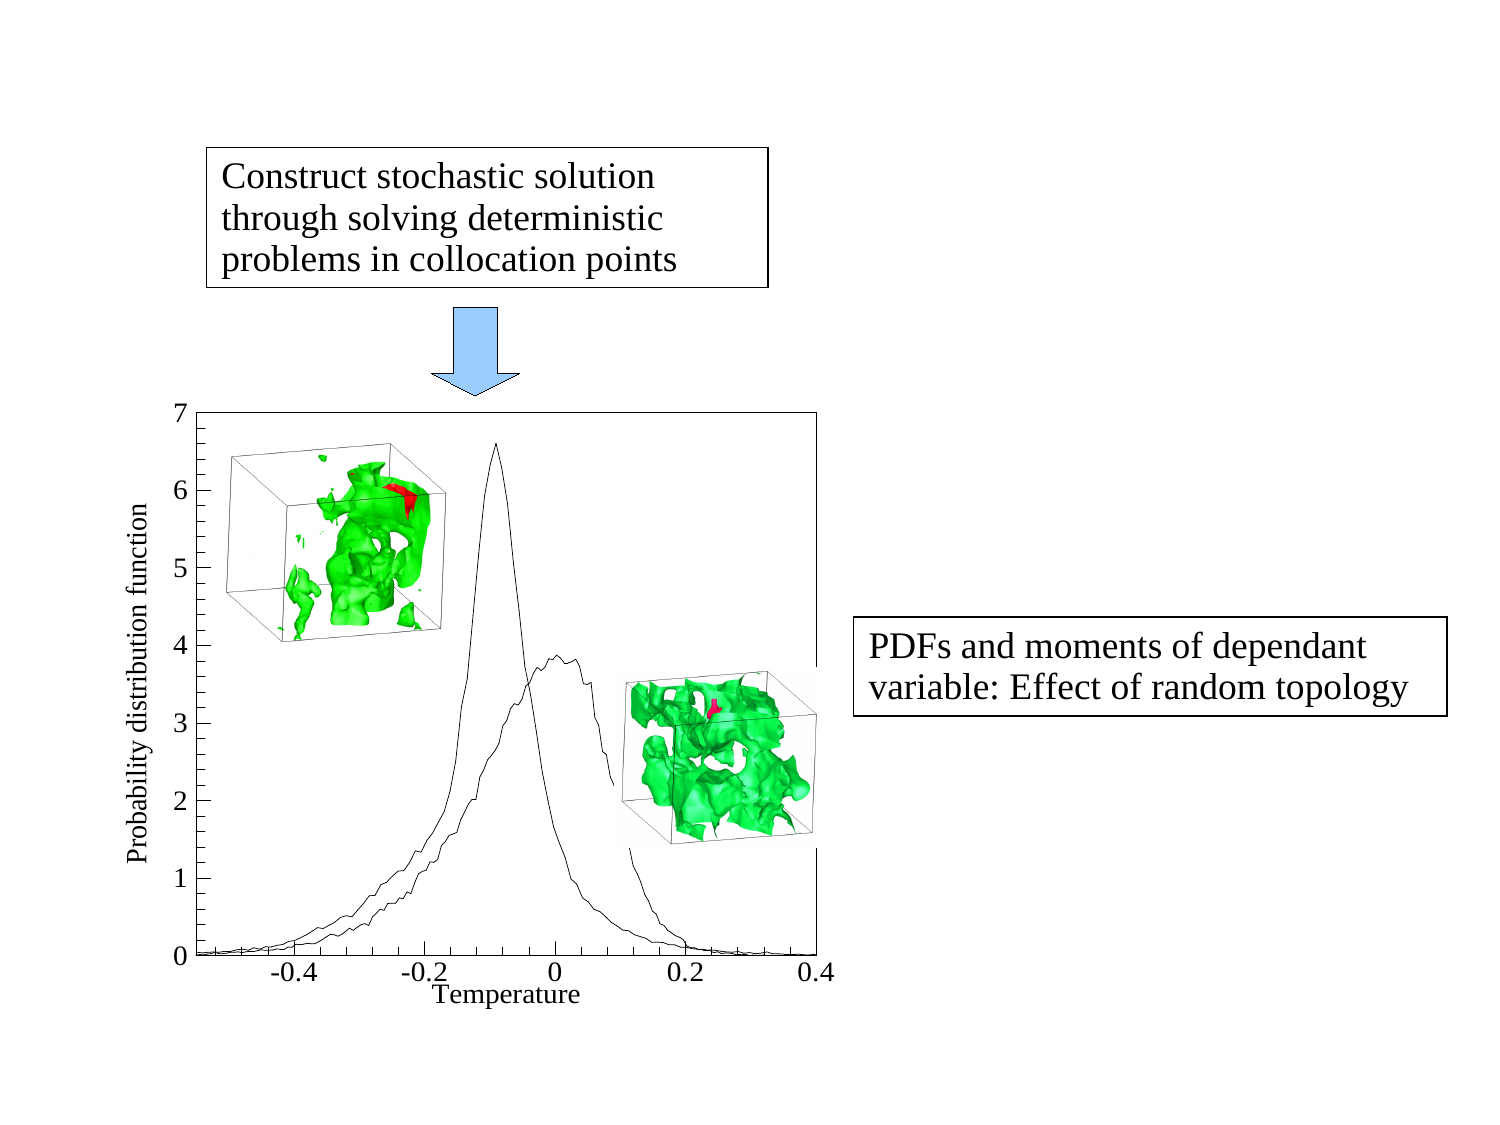

Construct stochastic solution through solving deterministic problems in collocation points
PDFs and moments of dependant variable: Effect of random topology